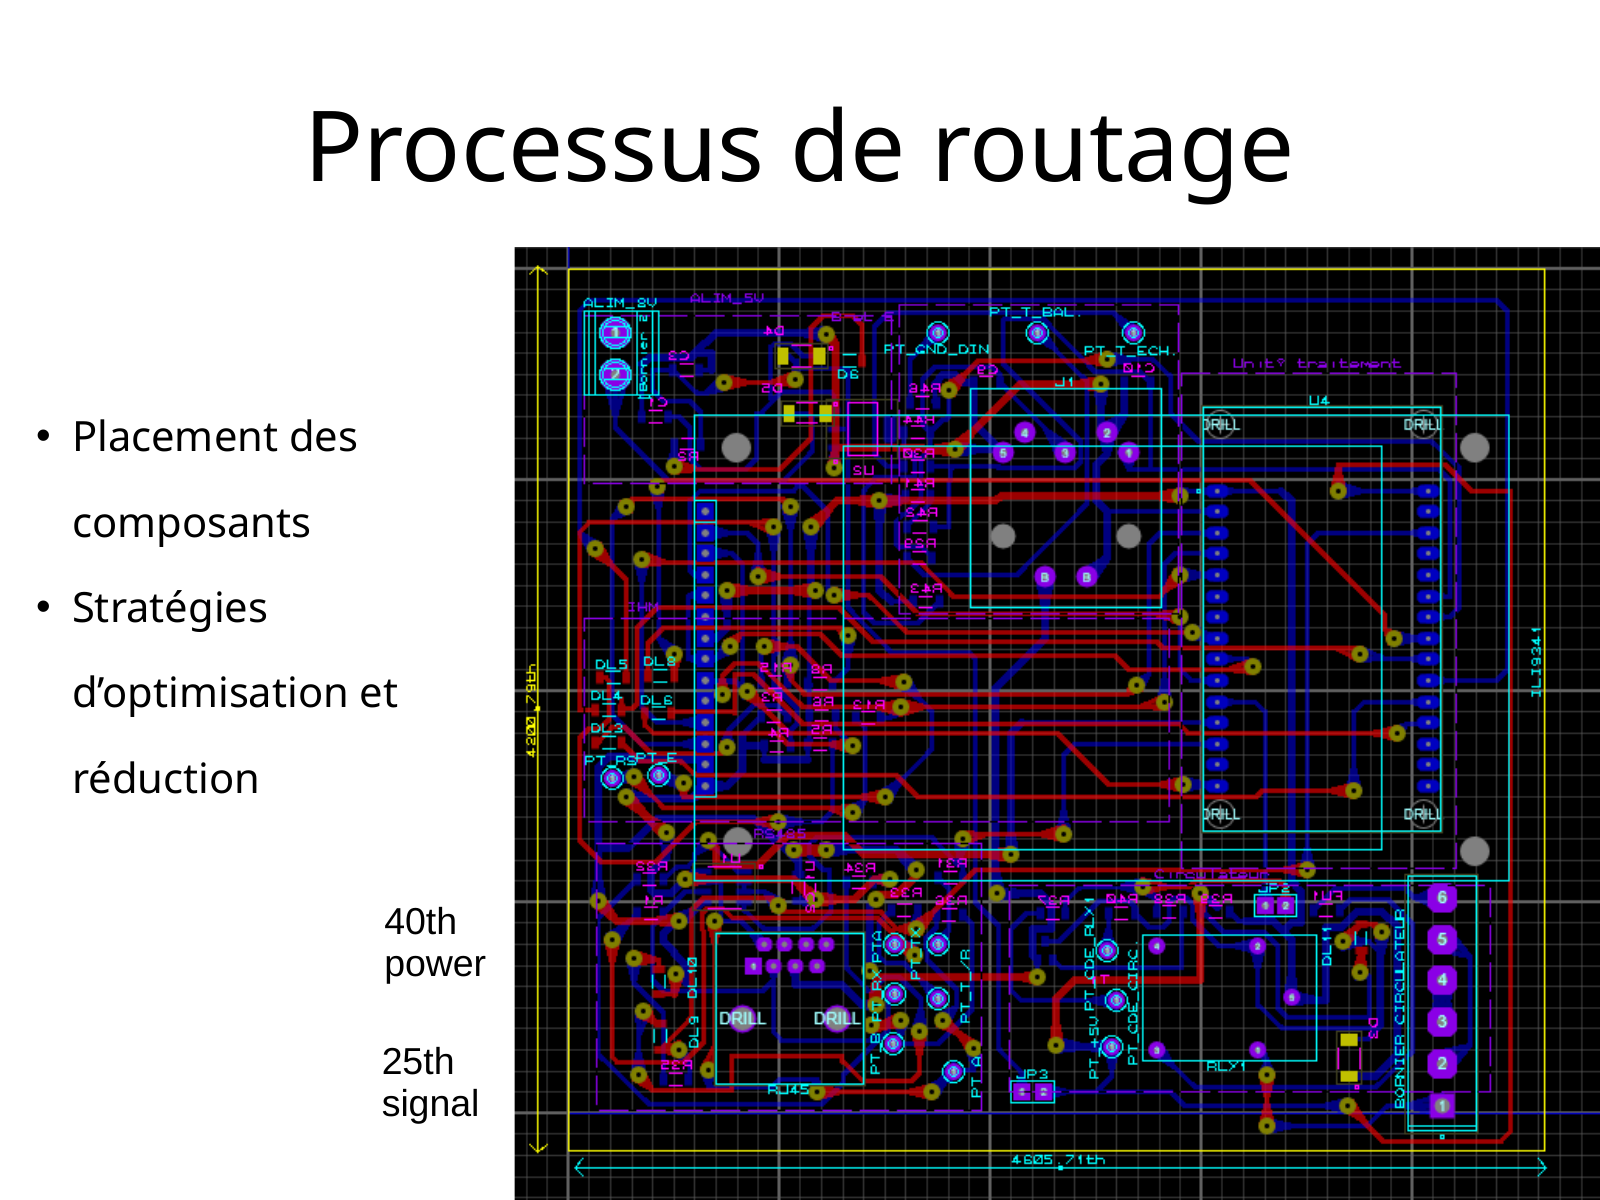

Processus de routage
Placement des composants
Stratégies d’optimisation et réduction
40th power
25th signal